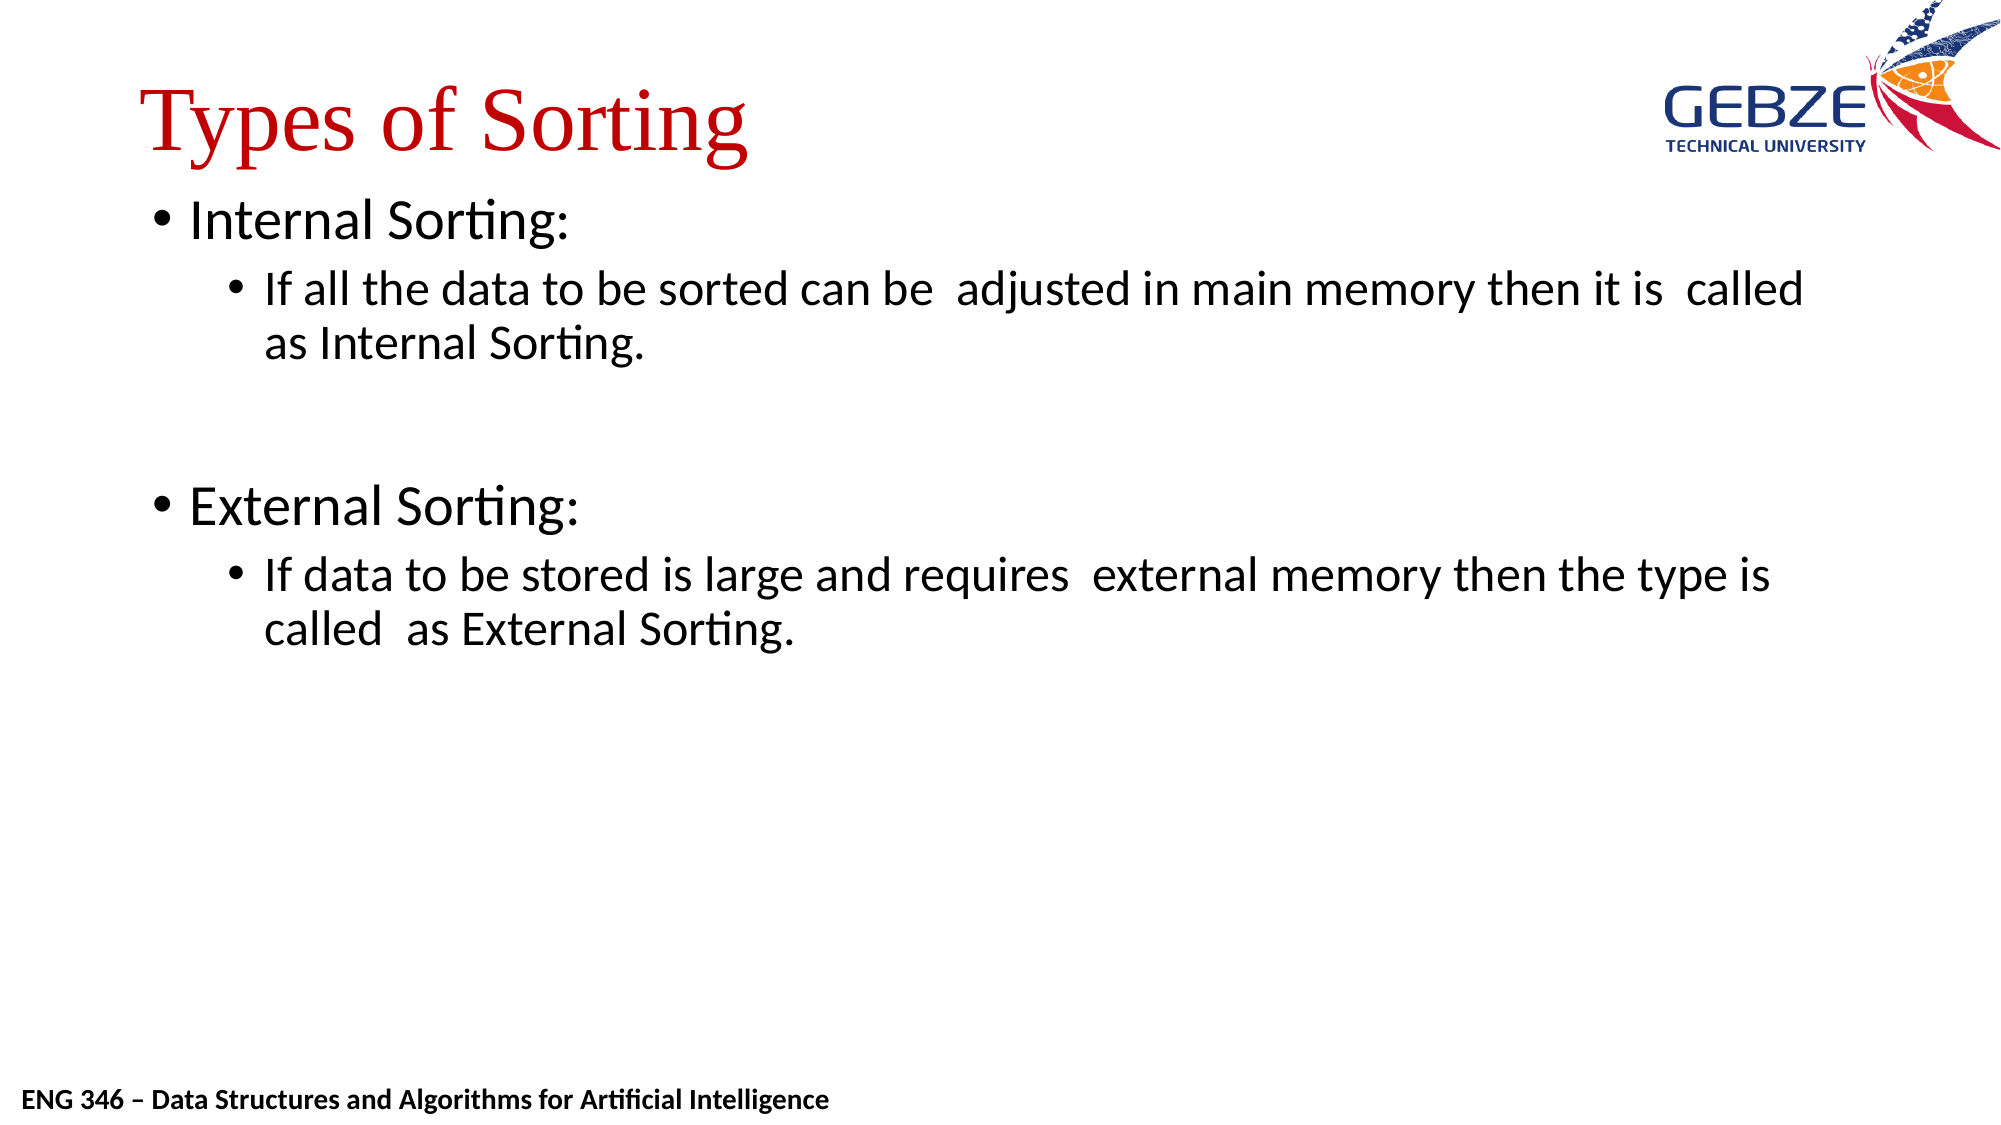

# Types of Sorting
Internal Sorting:
If all the data to be sorted can be adjusted in main memory then it is called as Internal Sorting.
External Sorting:
If data to be stored is large and requires external memory then the type is called as External Sorting.